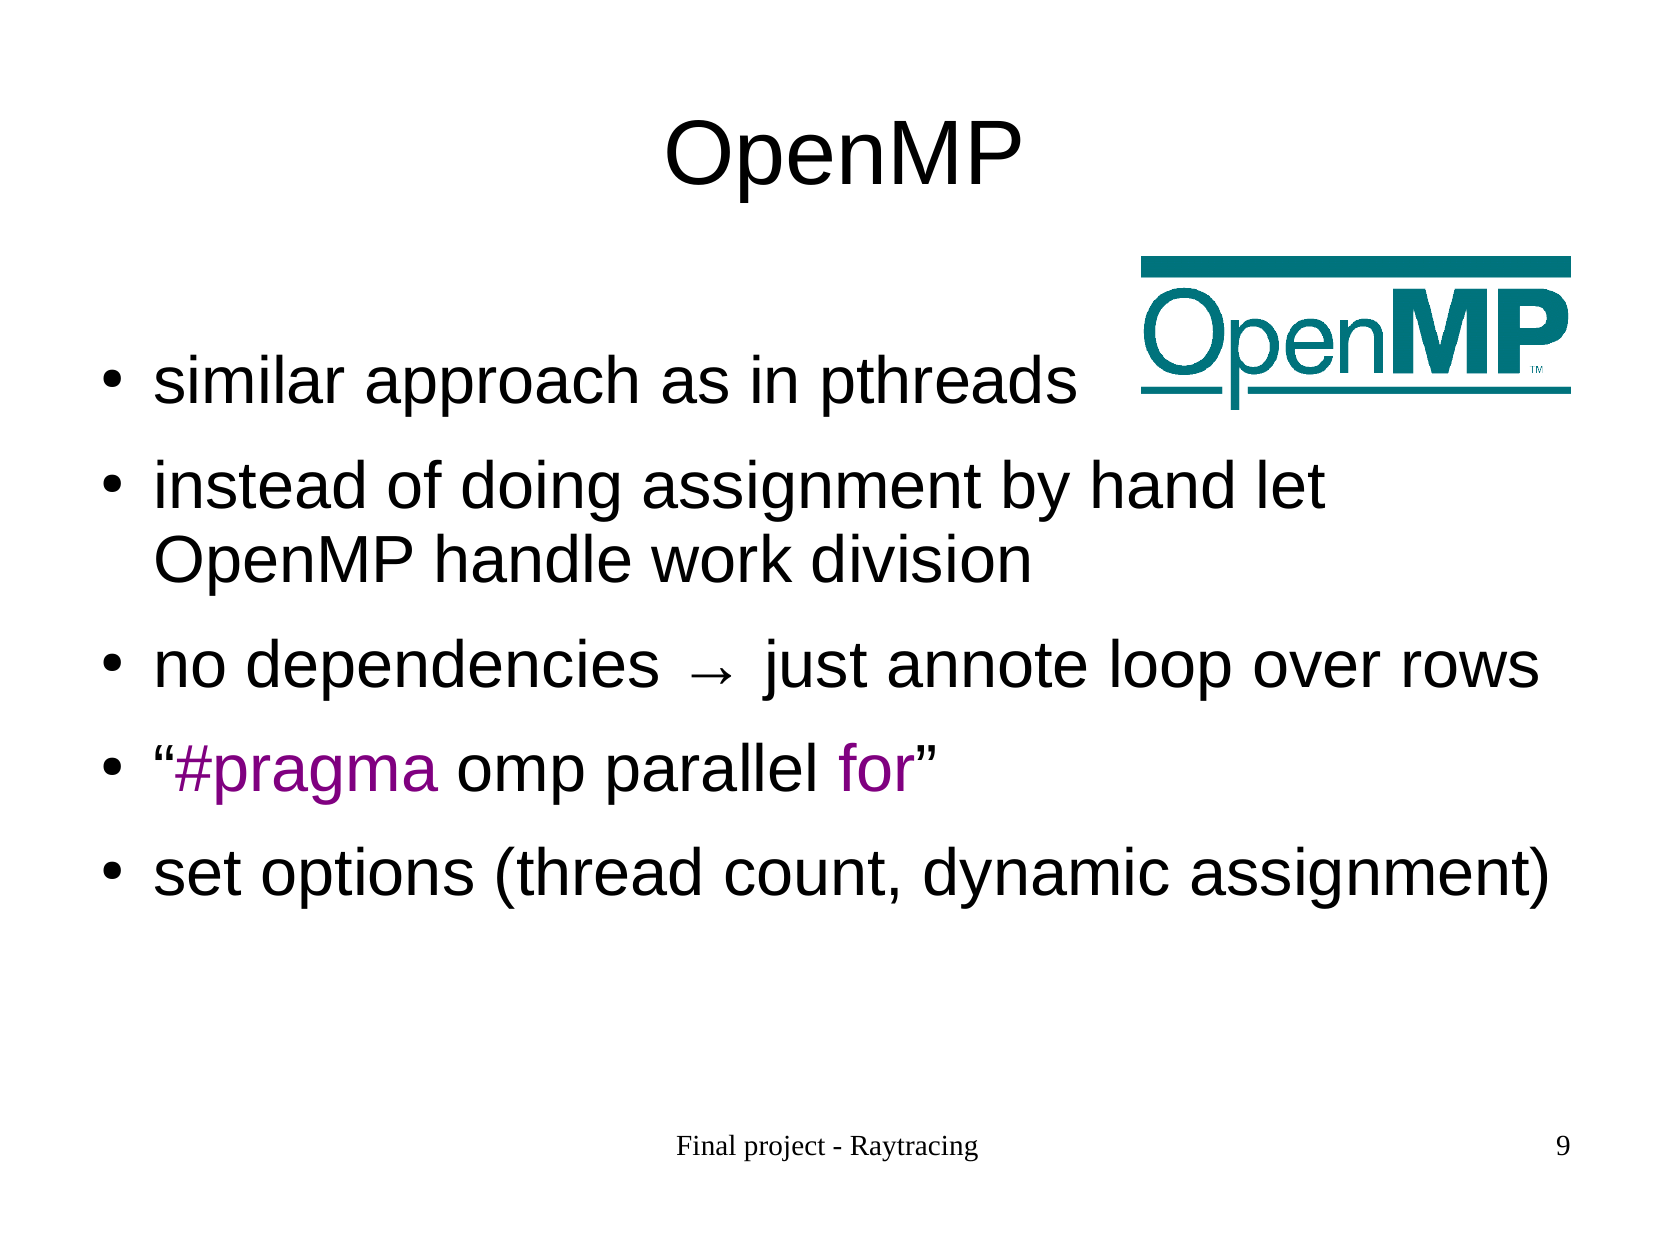

# OpenMP
similar approach as in pthreads
instead of doing assignment by hand let OpenMP handle work division
no dependencies → just annote loop over rows
“#pragma omp parallel for”
set options (thread count, dynamic assignment)
Final project - Raytracing
9